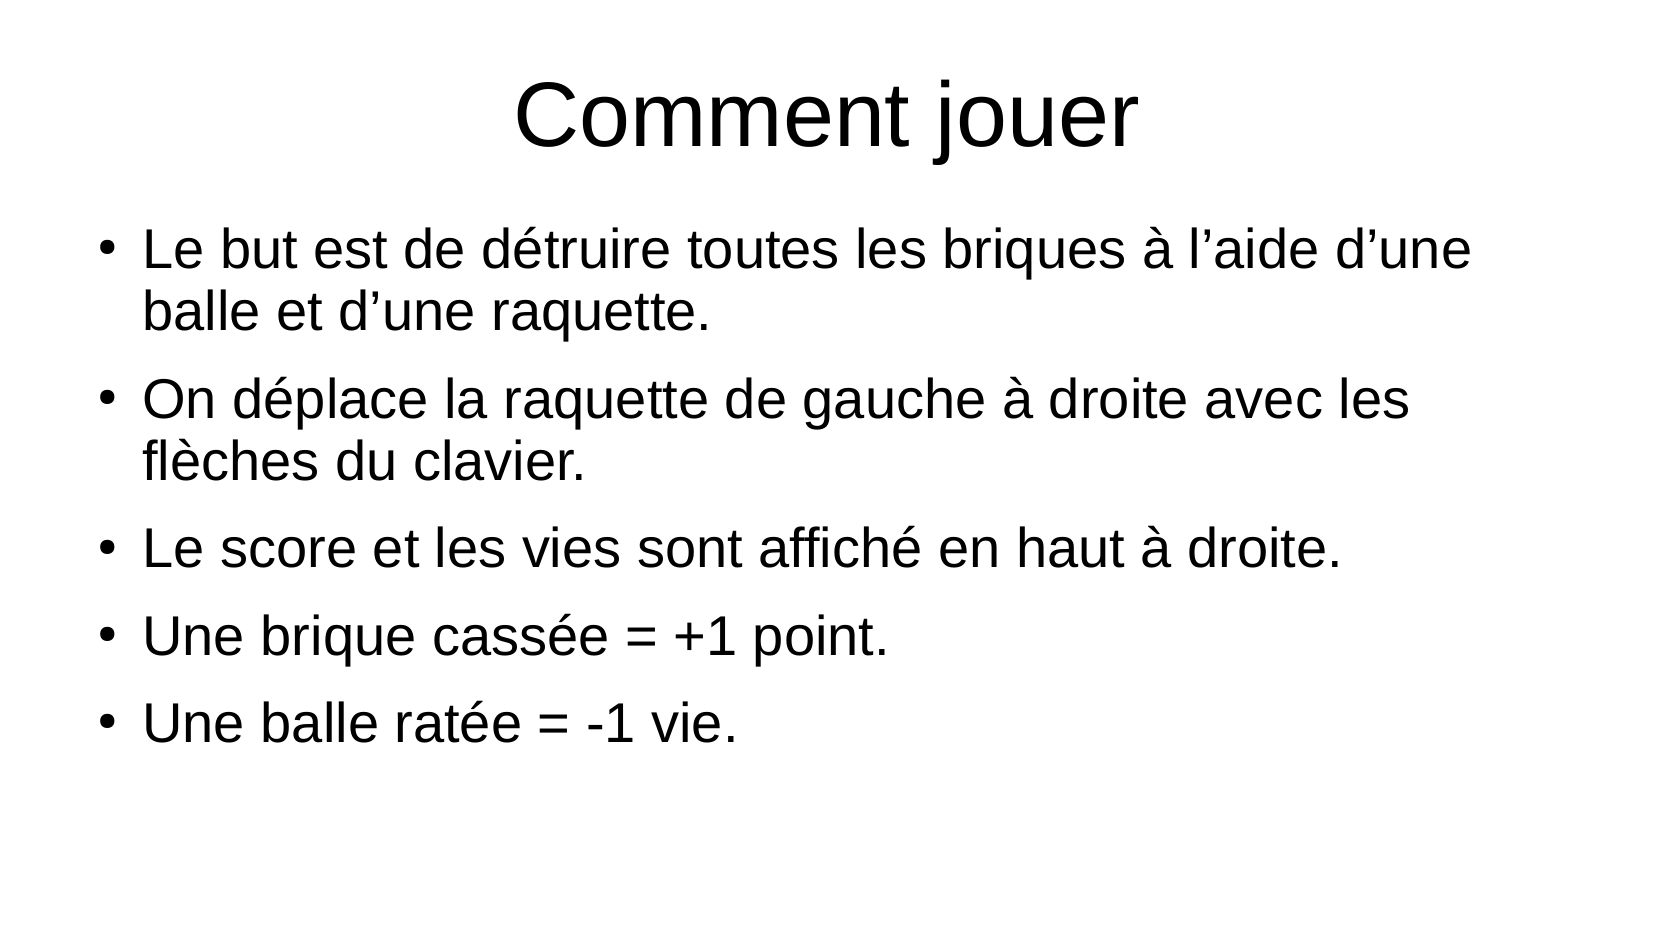

# Comment jouer
Le but est de détruire toutes les briques à l’aide d’une balle et d’une raquette.
On déplace la raquette de gauche à droite avec les flèches du clavier.
Le score et les vies sont affiché en haut à droite.
Une brique cassée = +1 point.
Une balle ratée = -1 vie.